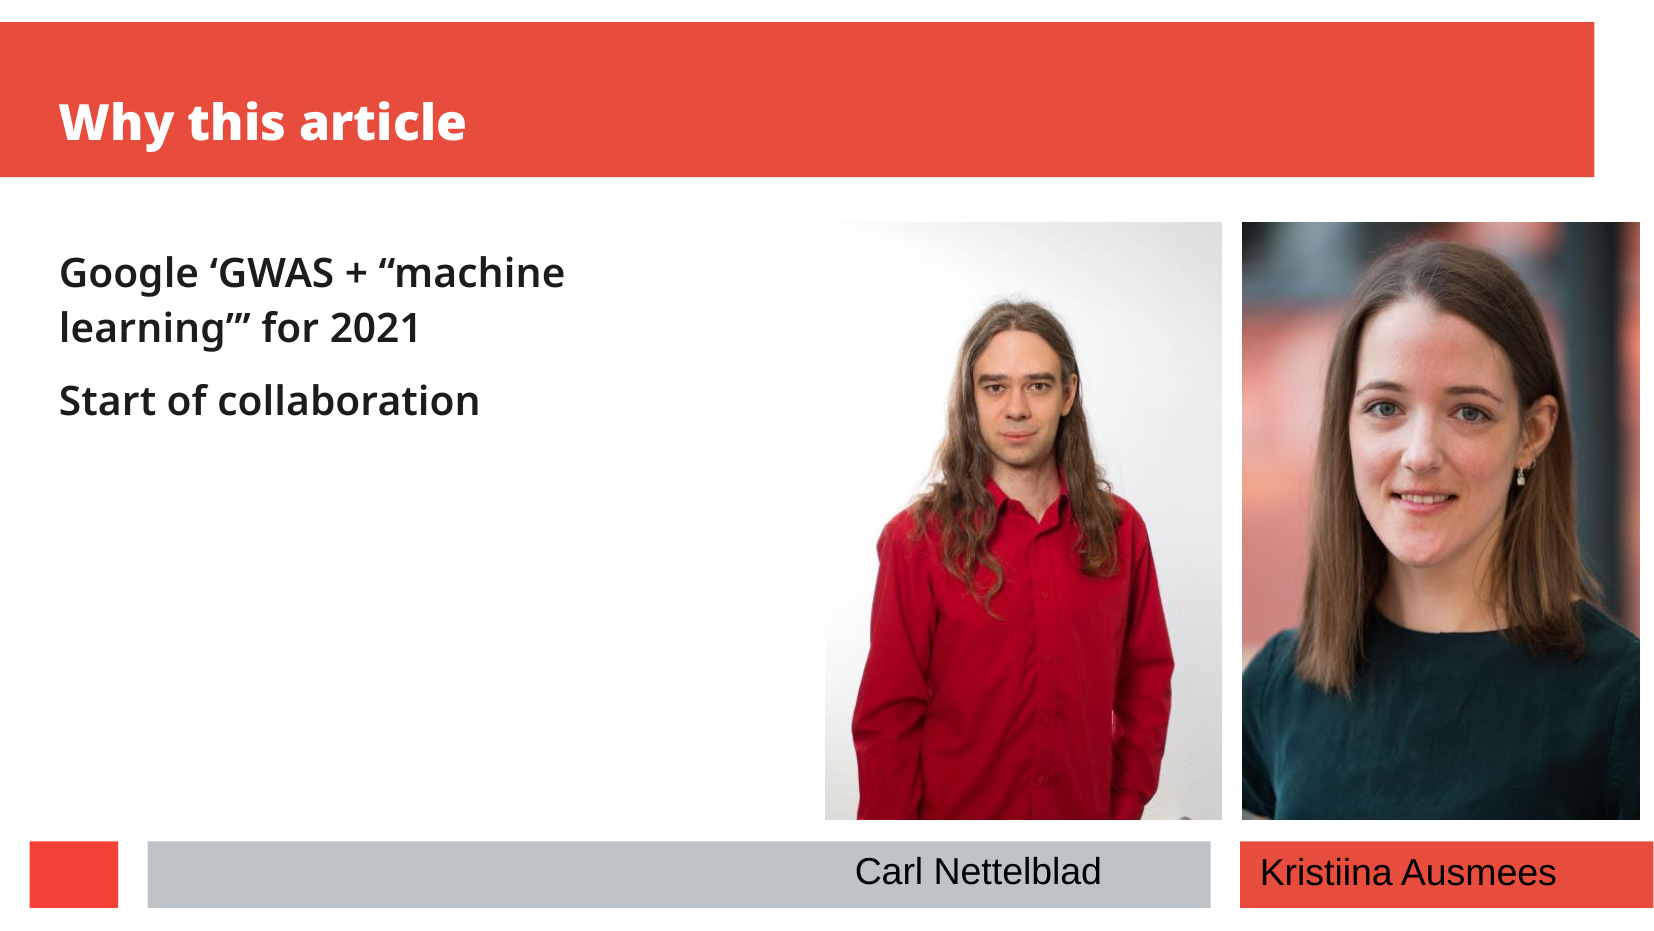

# Why this article
Google ‘GWAS + “machine learning”’ for 2021
Start of collaboration
Carl Nettelblad
Kristiina Ausmees